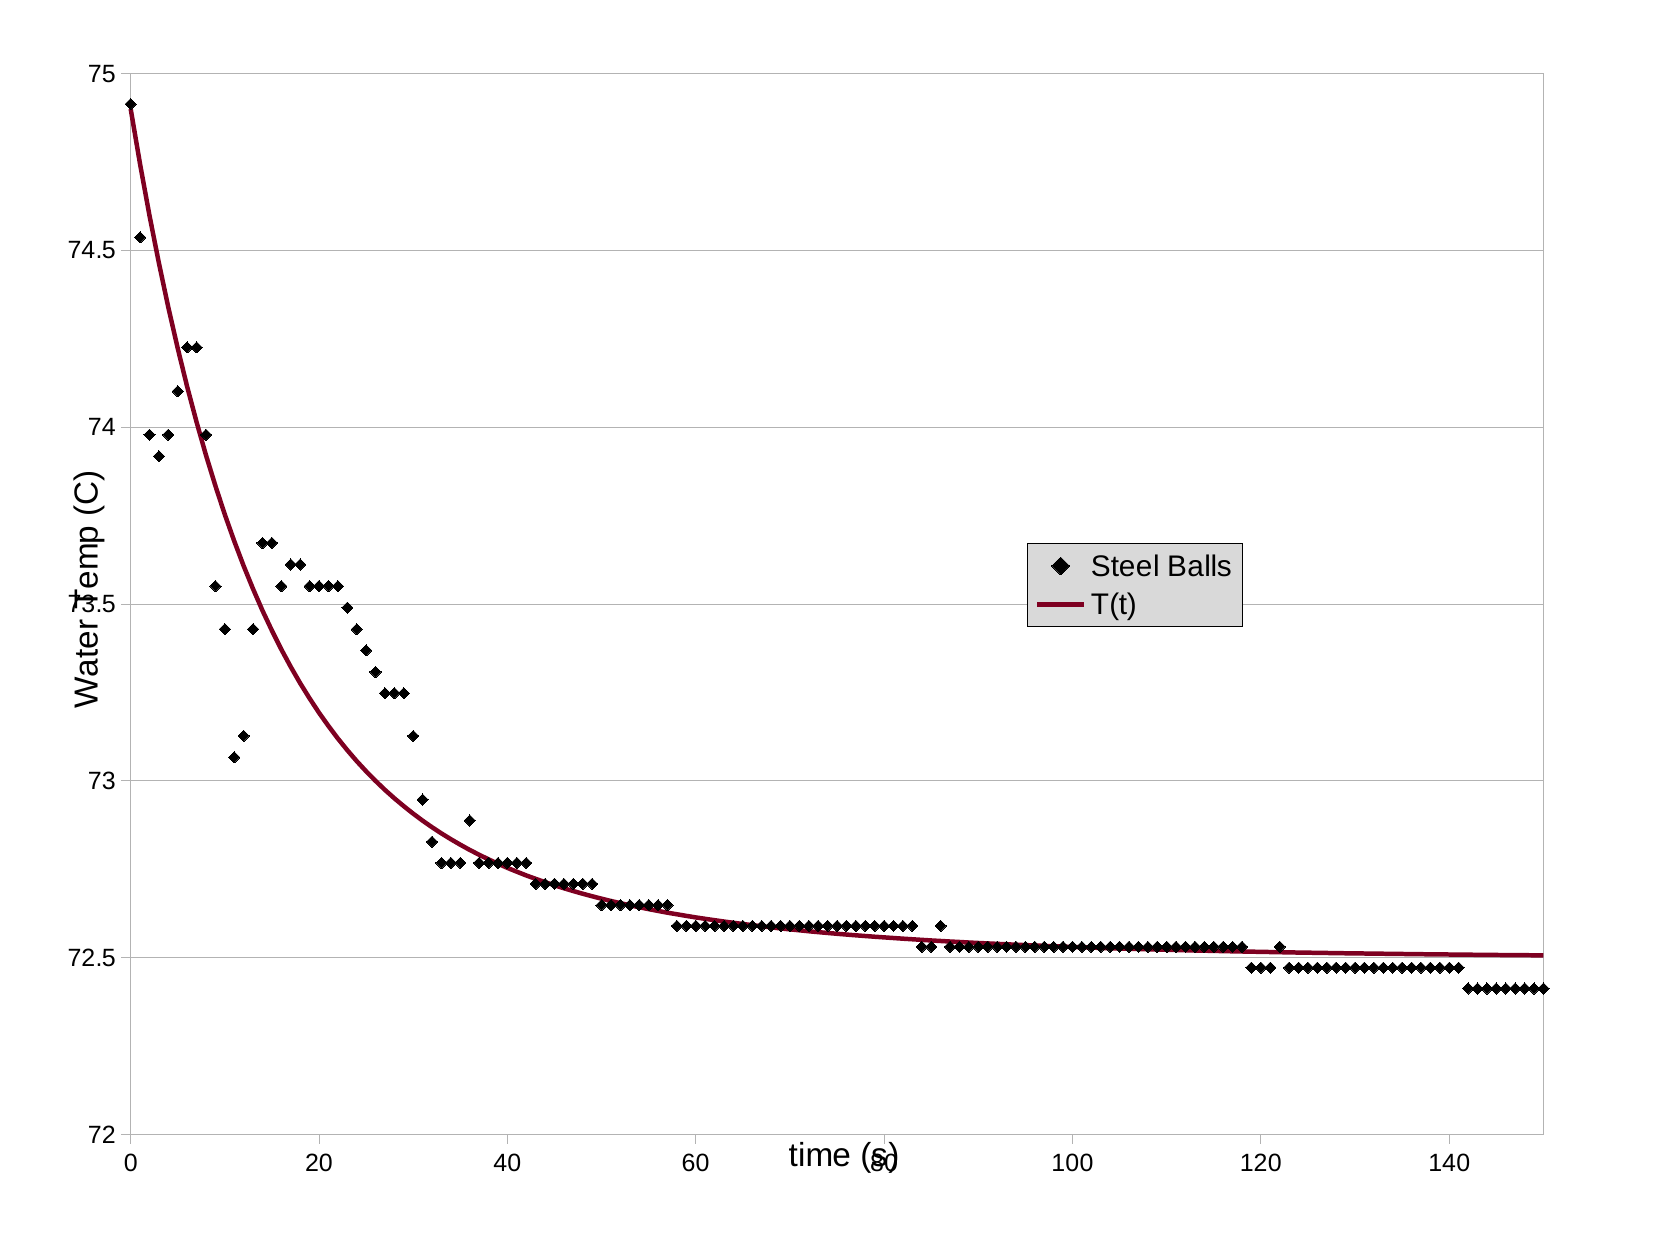

### Chart
| Category | Steel Balls | T(t) |
|---|---|---|